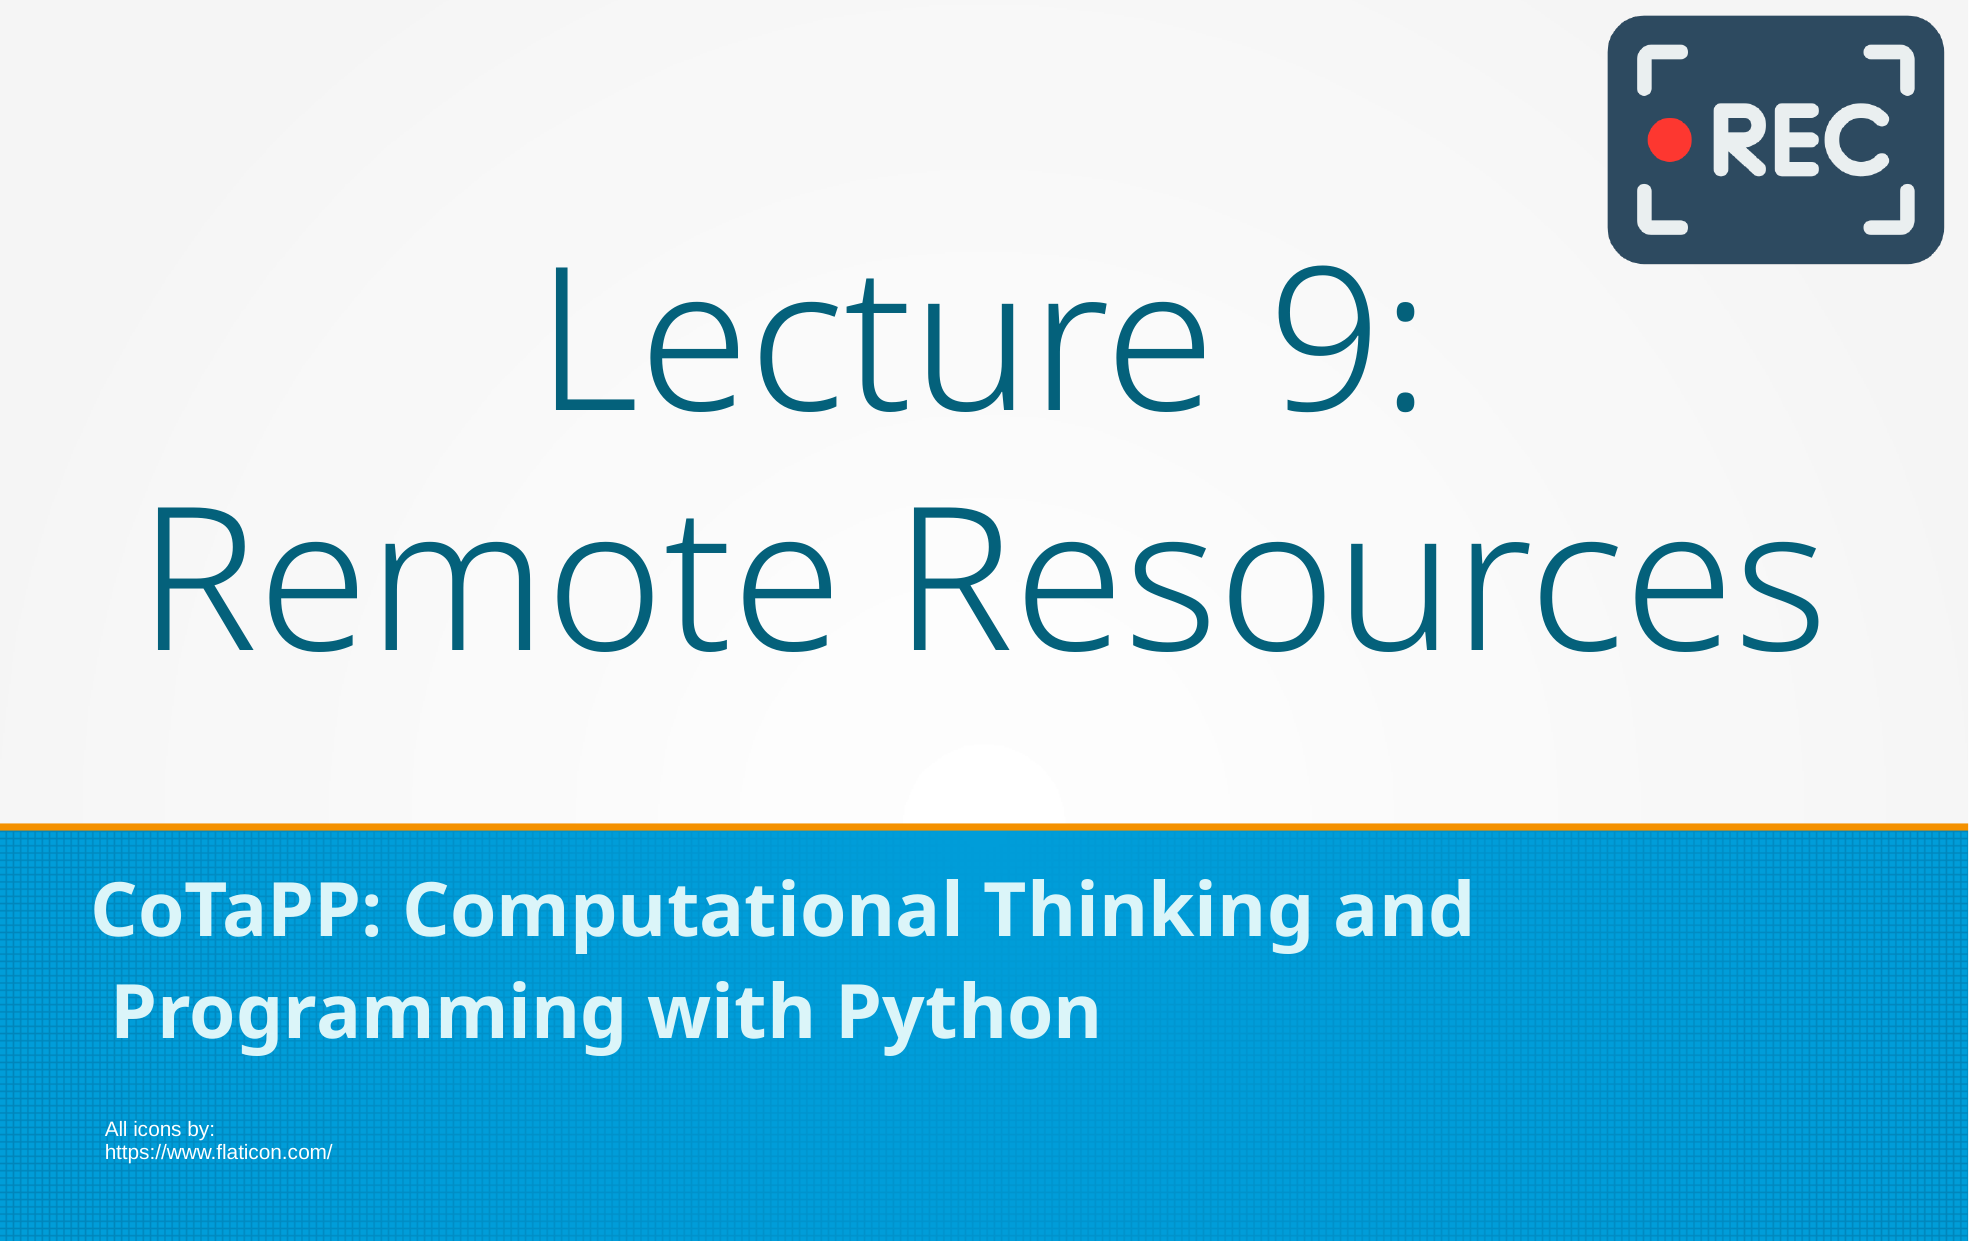

# Lecture 9: Remote Resources
CoTaPP: Computational Thinking and
 Programming with Python
All icons by: https://www.flaticon.com/